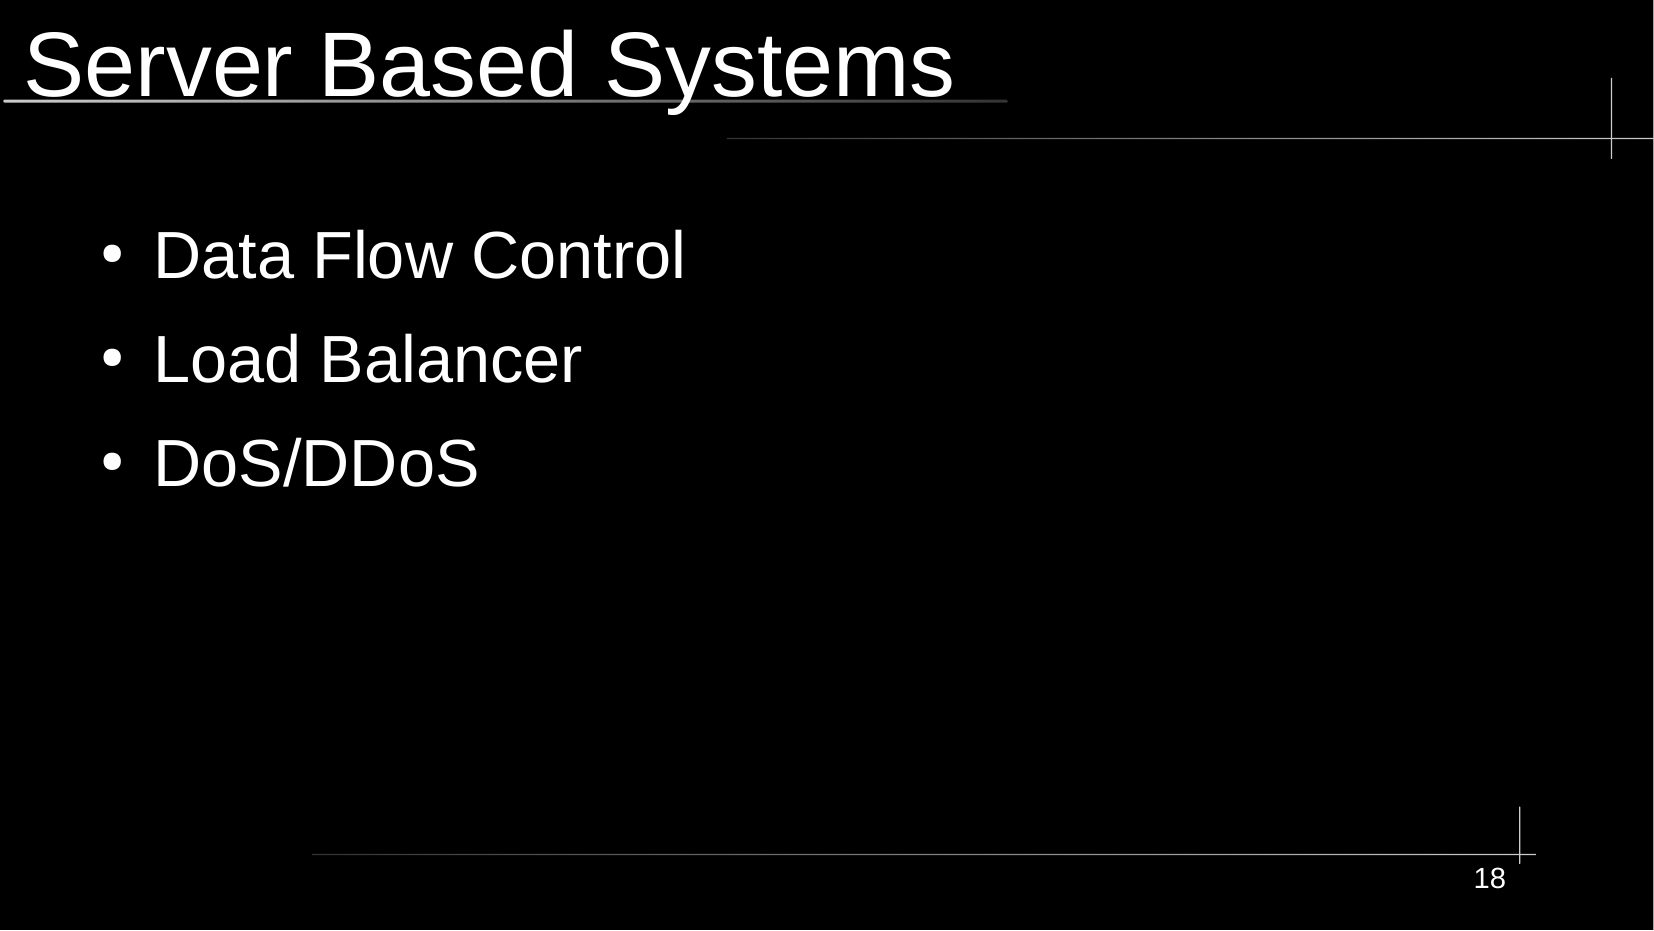

# Server Based Systems
Data Flow Control
Load Balancer
DoS/DDoS
18